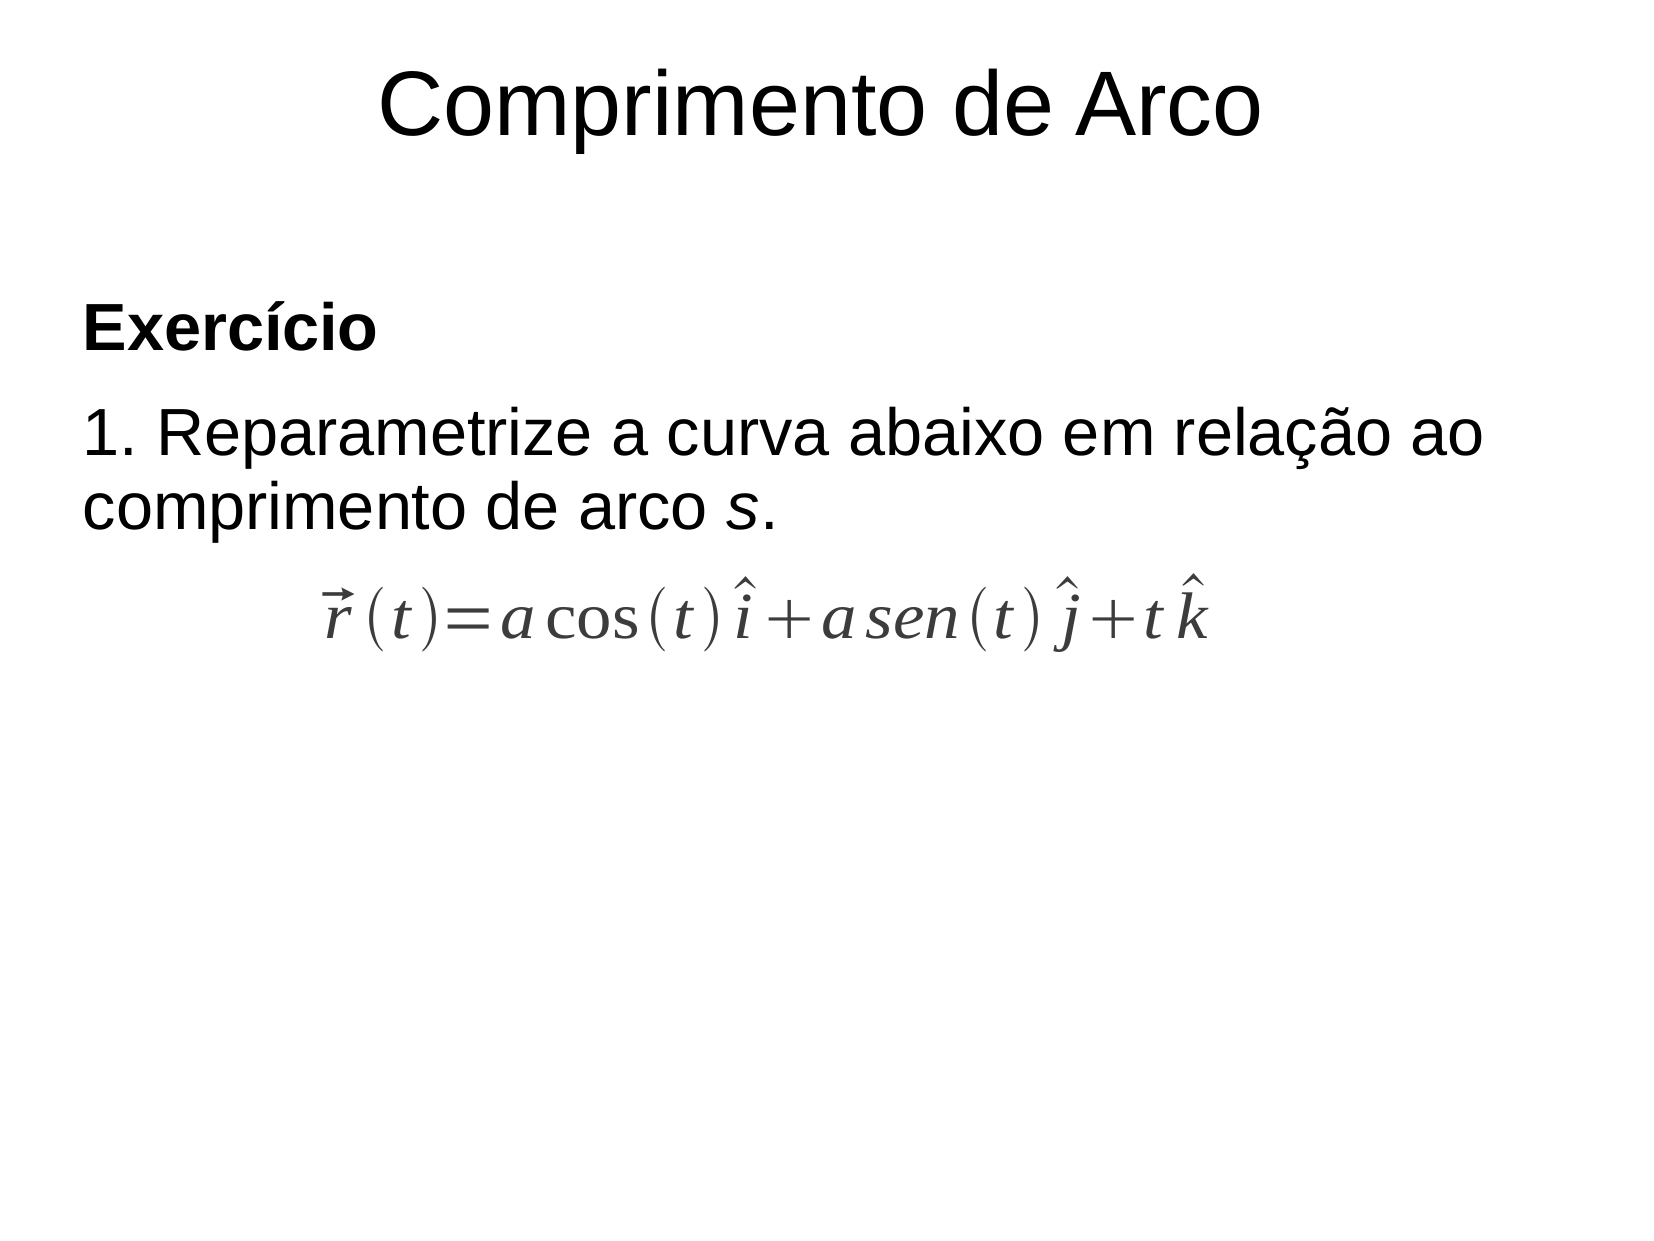

Comprimento de Arco
# Exercício
1. Reparametrize a curva abaixo em relação ao comprimento de arco s.